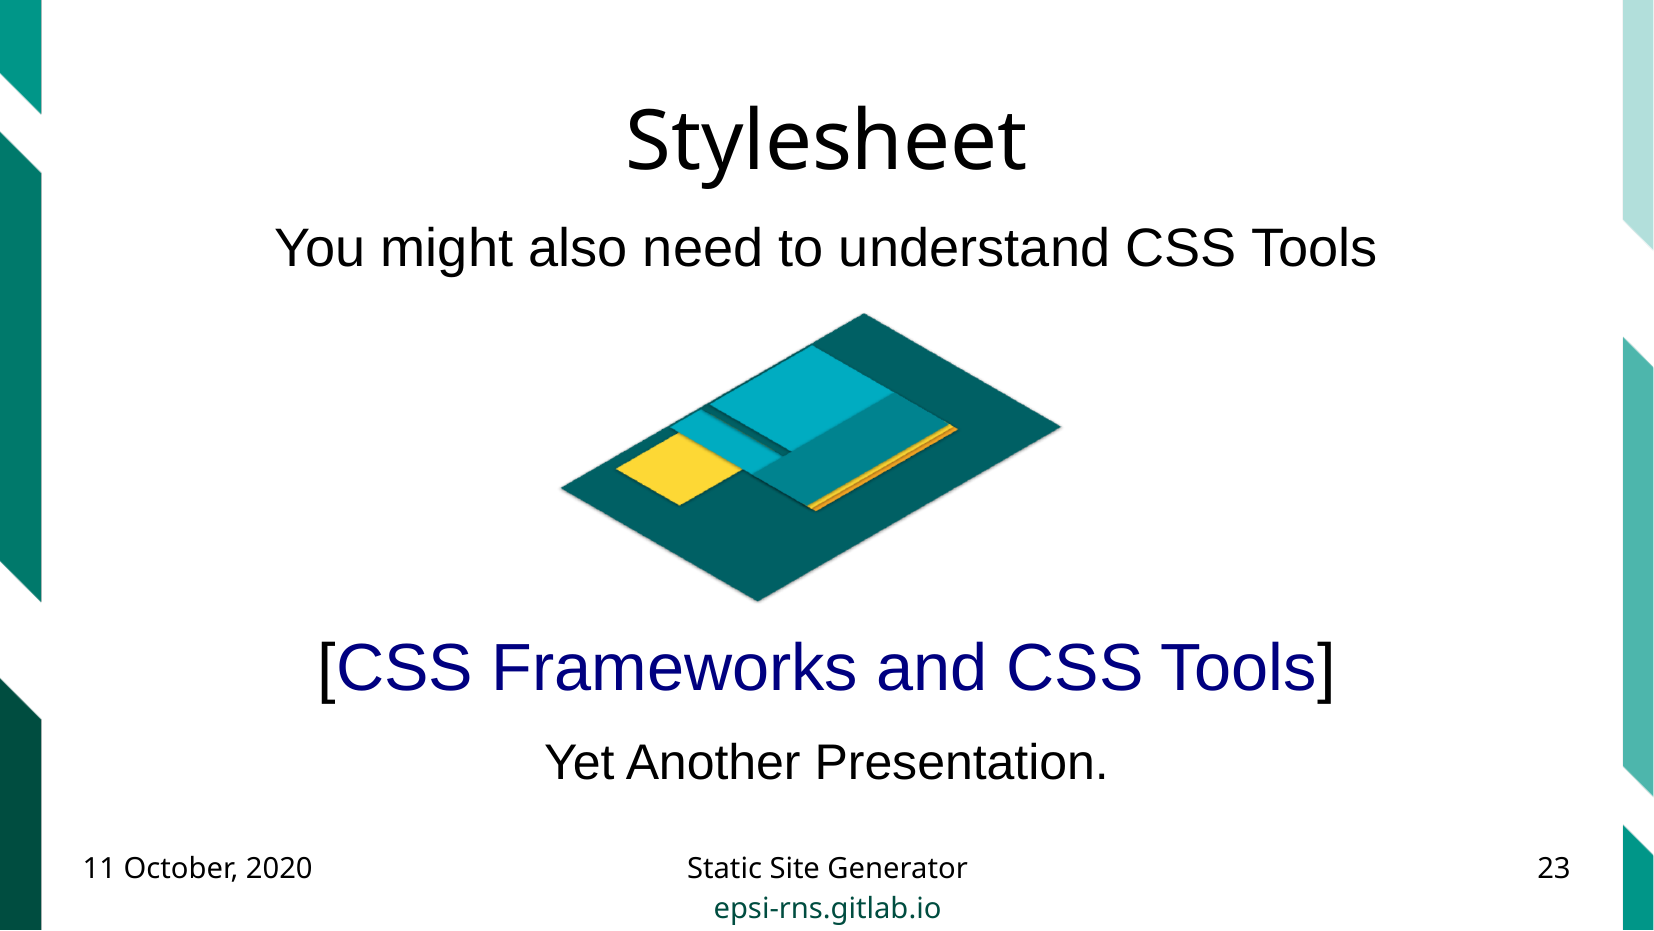

# Stylesheet
You might also need to understand CSS Tools
[CSS Frameworks and CSS Tools]
Yet Another Presentation.
11 October, 2020
Static Site Generator
23